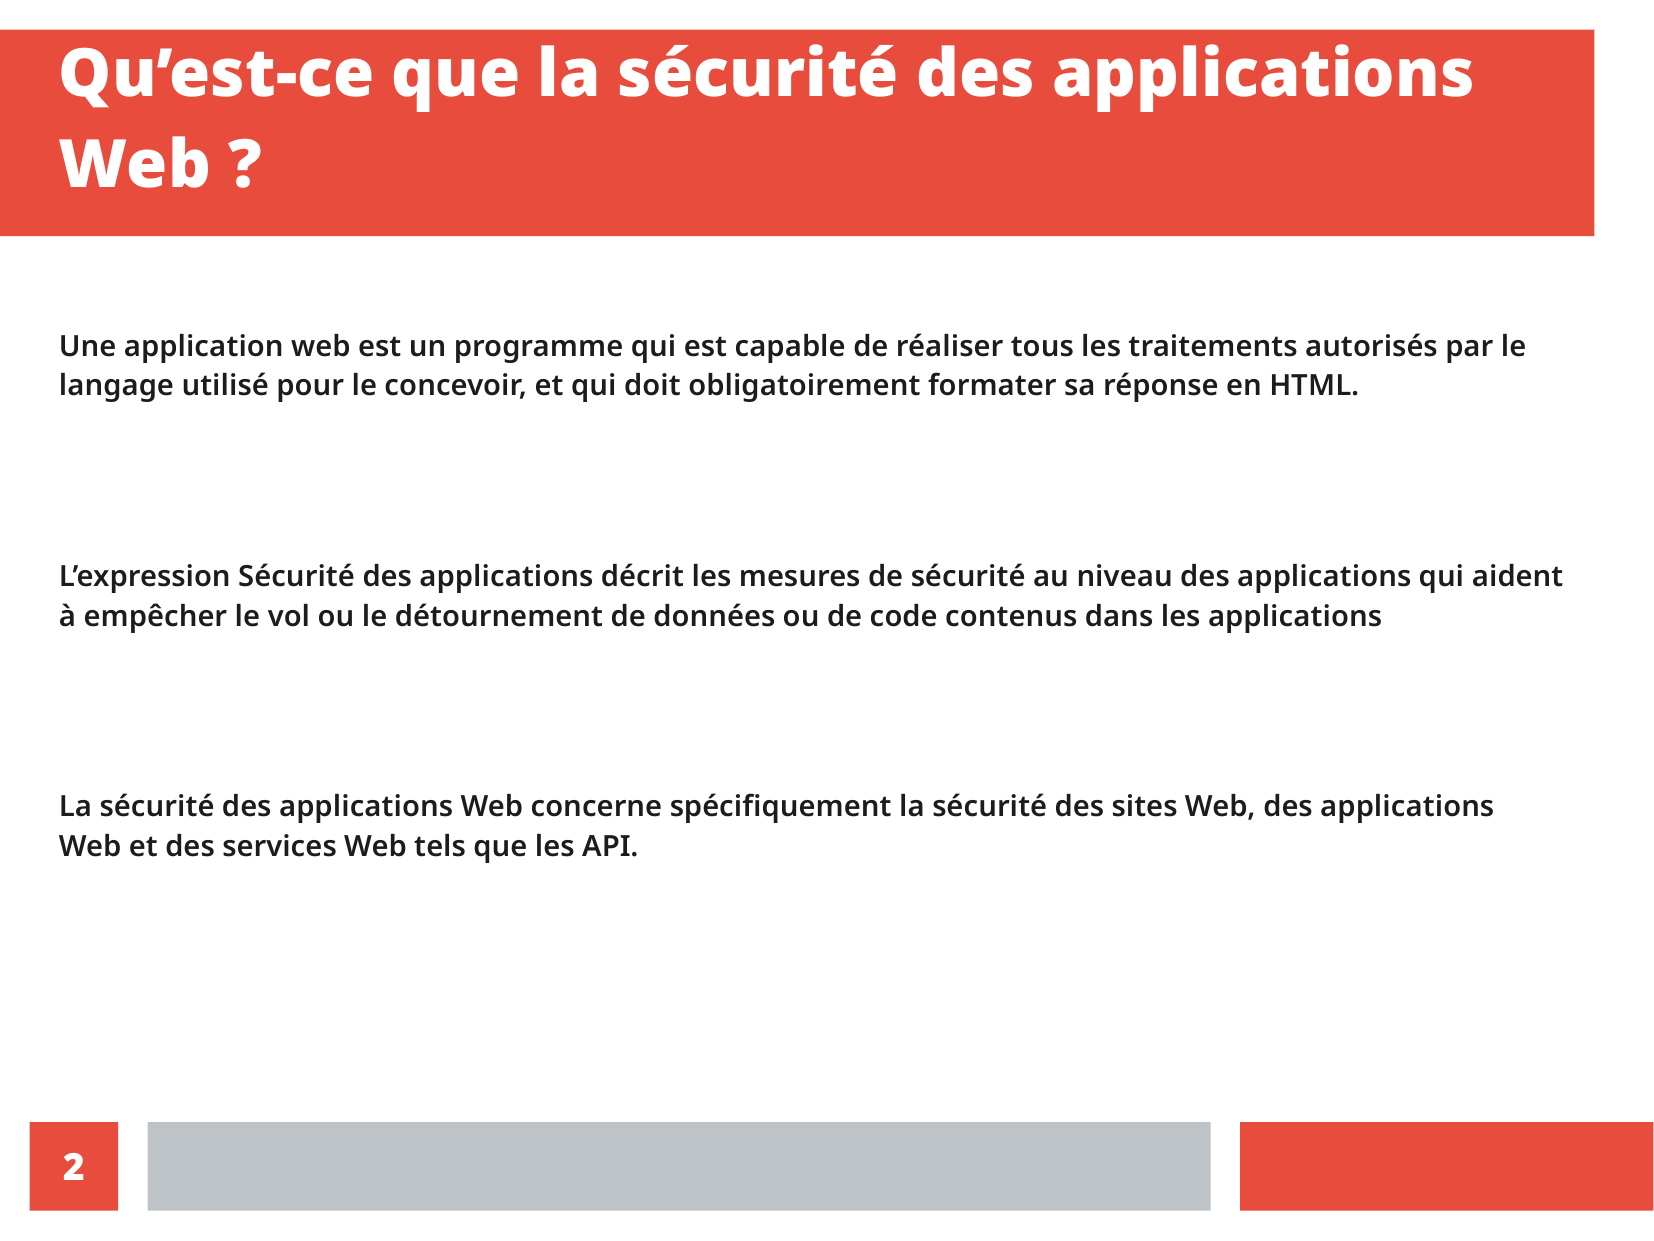

# Qu’est-ce que la sécurité des applications Web ?
Une application web est un programme qui est capable de réaliser tous les traitements autorisés par le langage utilisé pour le concevoir, et qui doit obligatoirement formater sa réponse en HTML.
L’expression Sécurité des applications décrit les mesures de sécurité au niveau des applications qui aident à empêcher le vol ou le détournement de données ou de code contenus dans les applications
La sécurité des applications Web concerne spécifiquement la sécurité des sites Web, des applications Web et des services Web tels que les API.
2